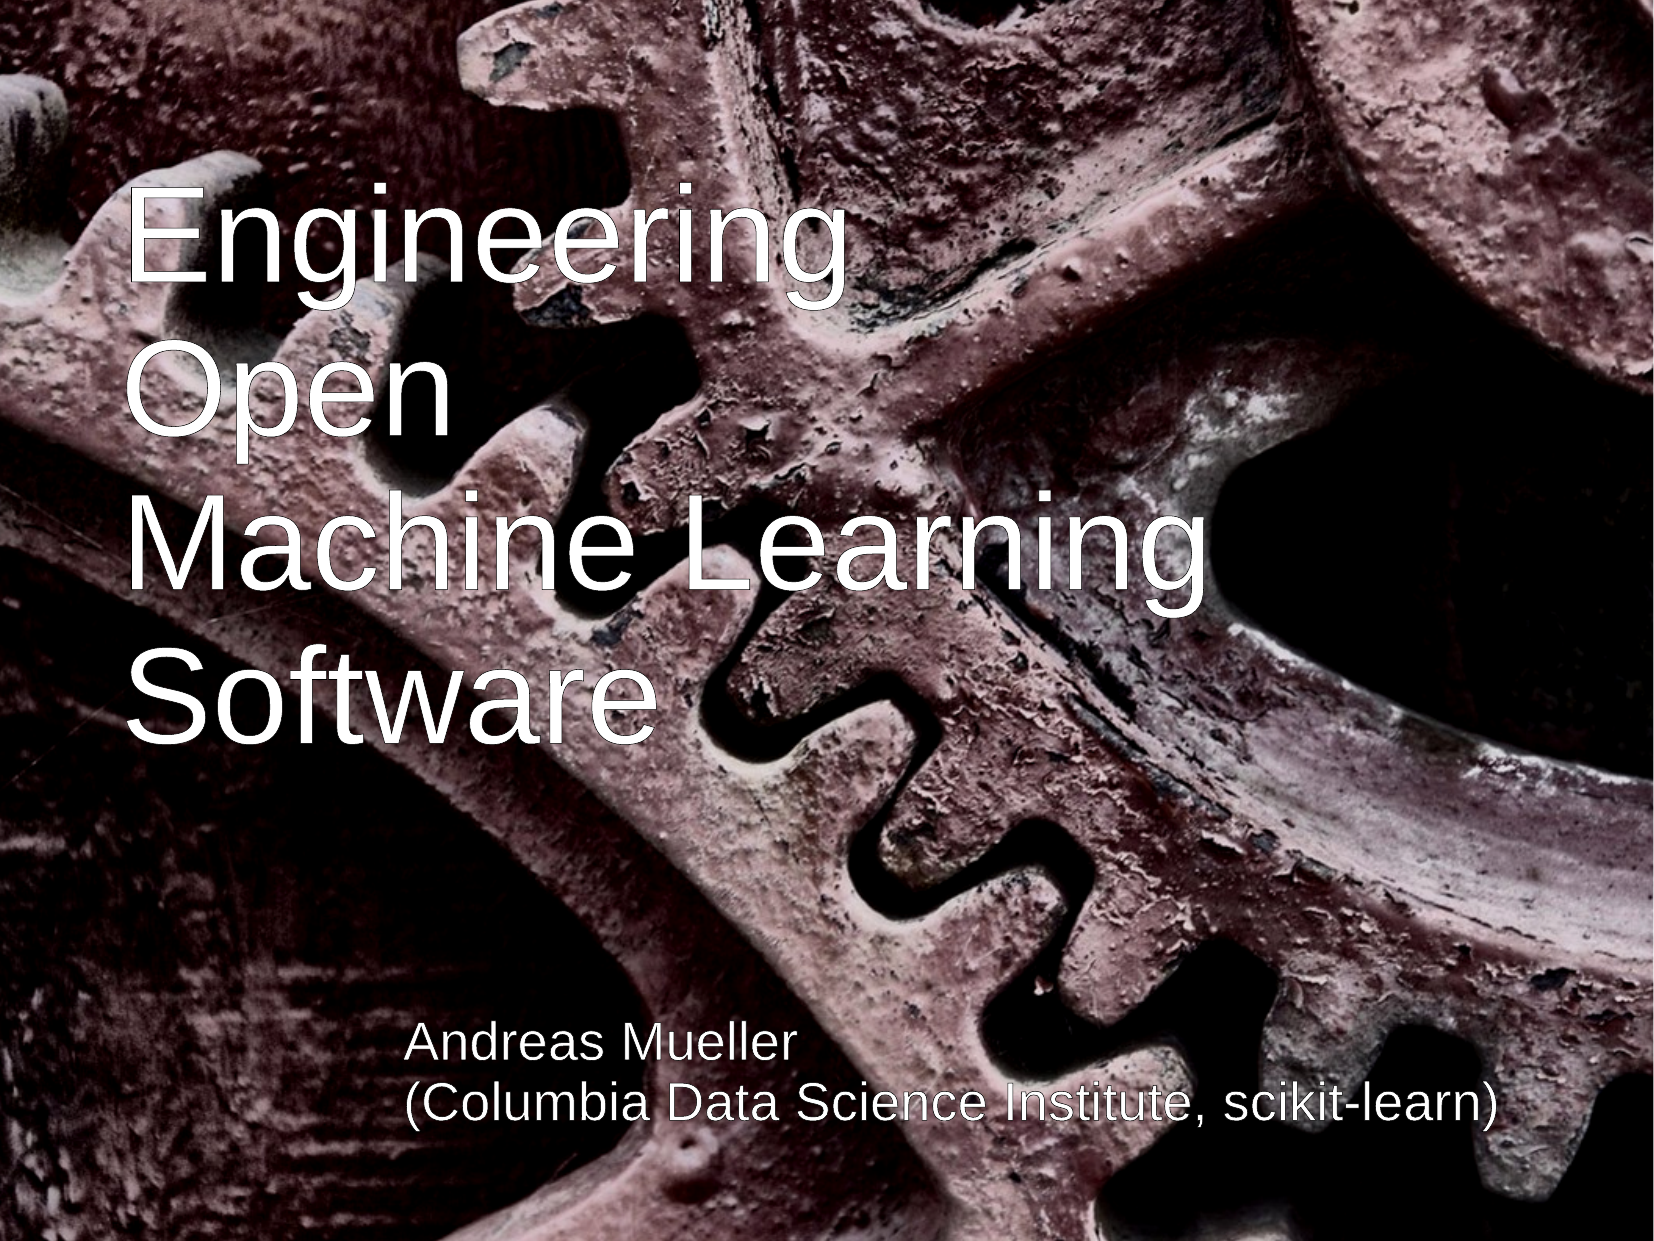

Engineering
Open
Machine Learning Software
Andreas Mueller
(Columbia Data Science Institute, scikit-learn)